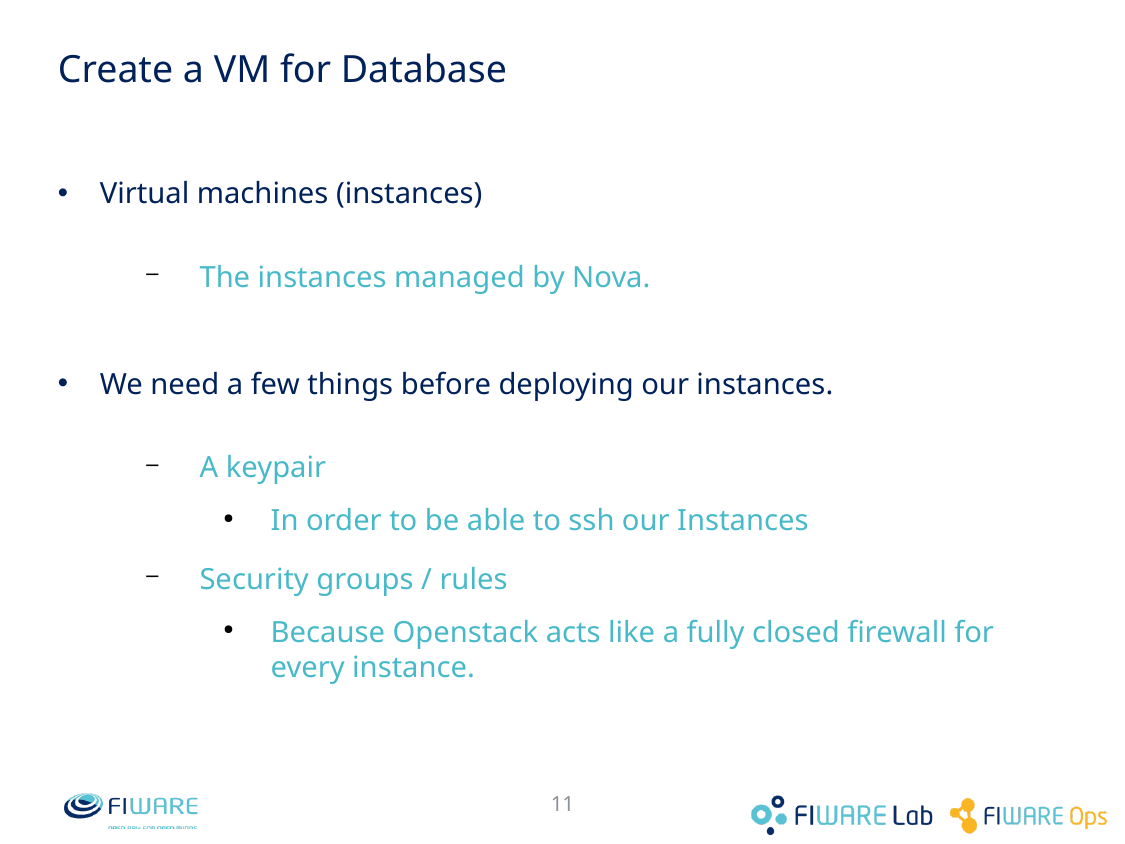

# Create a VM for Database
Virtual machines (instances)
The instances managed by Nova.
We need a few things before deploying our instances.
A keypair
In order to be able to ssh our Instances
Security groups / rules
Because Openstack acts like a fully closed firewall for every instance.